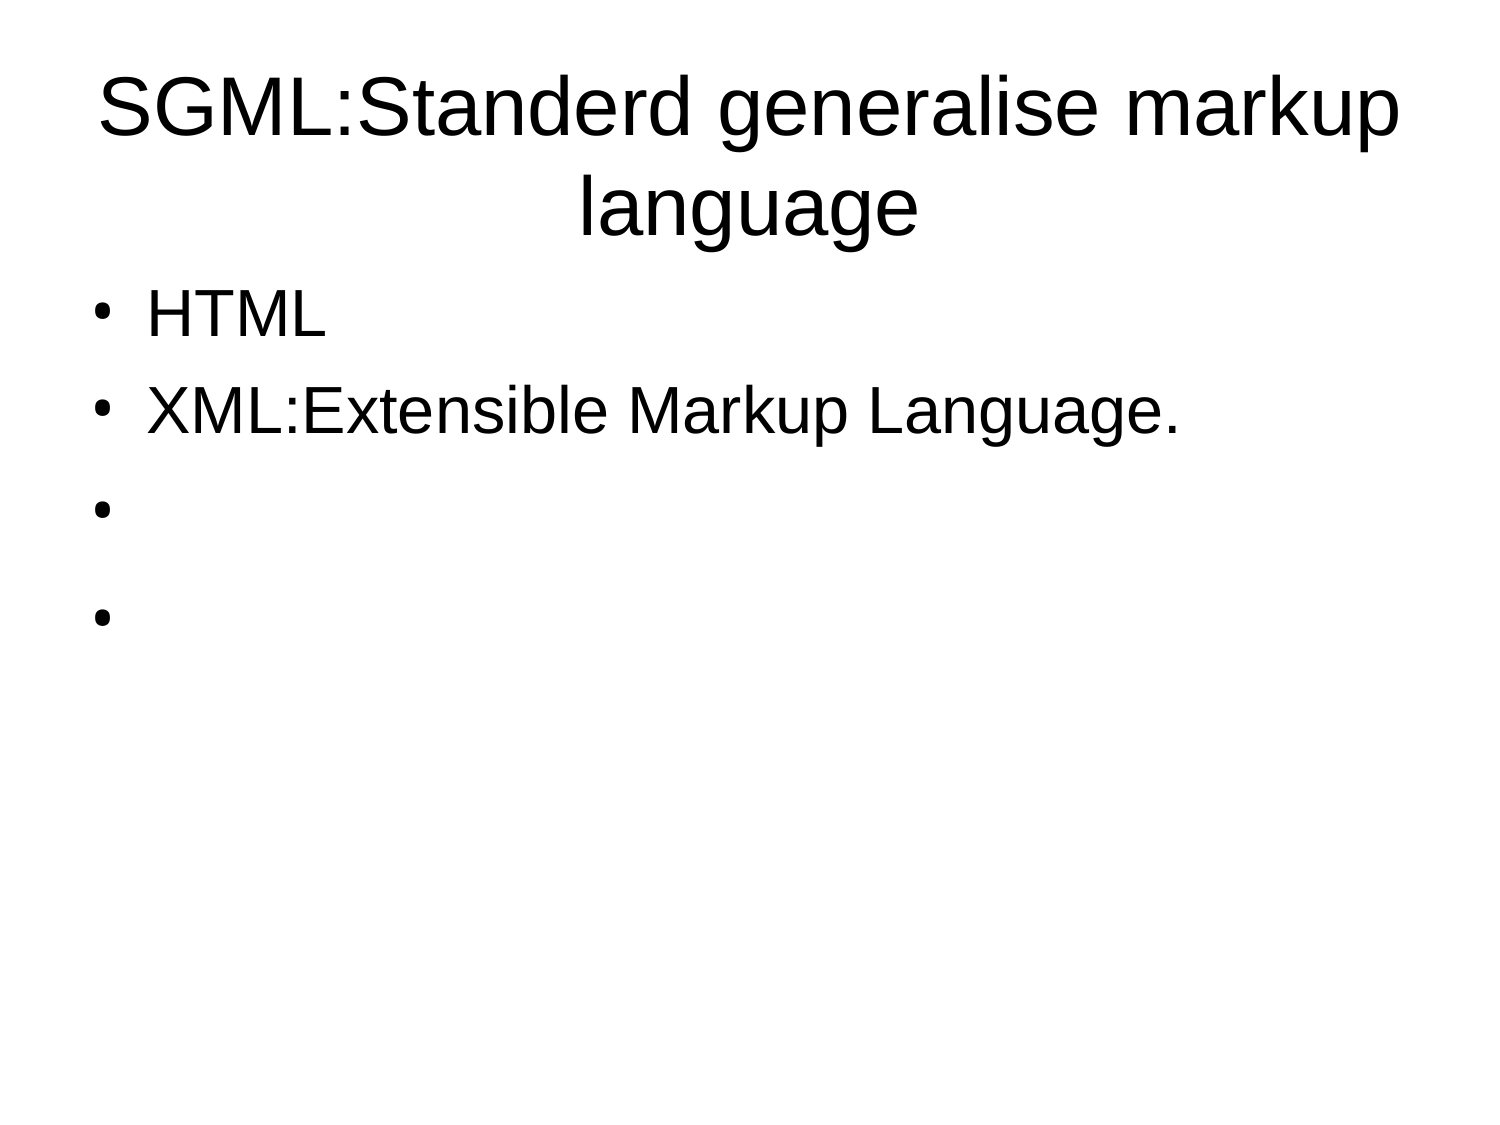

# SGML:Standerd generalise markup language
HTML
XML:Extensible Markup Language.